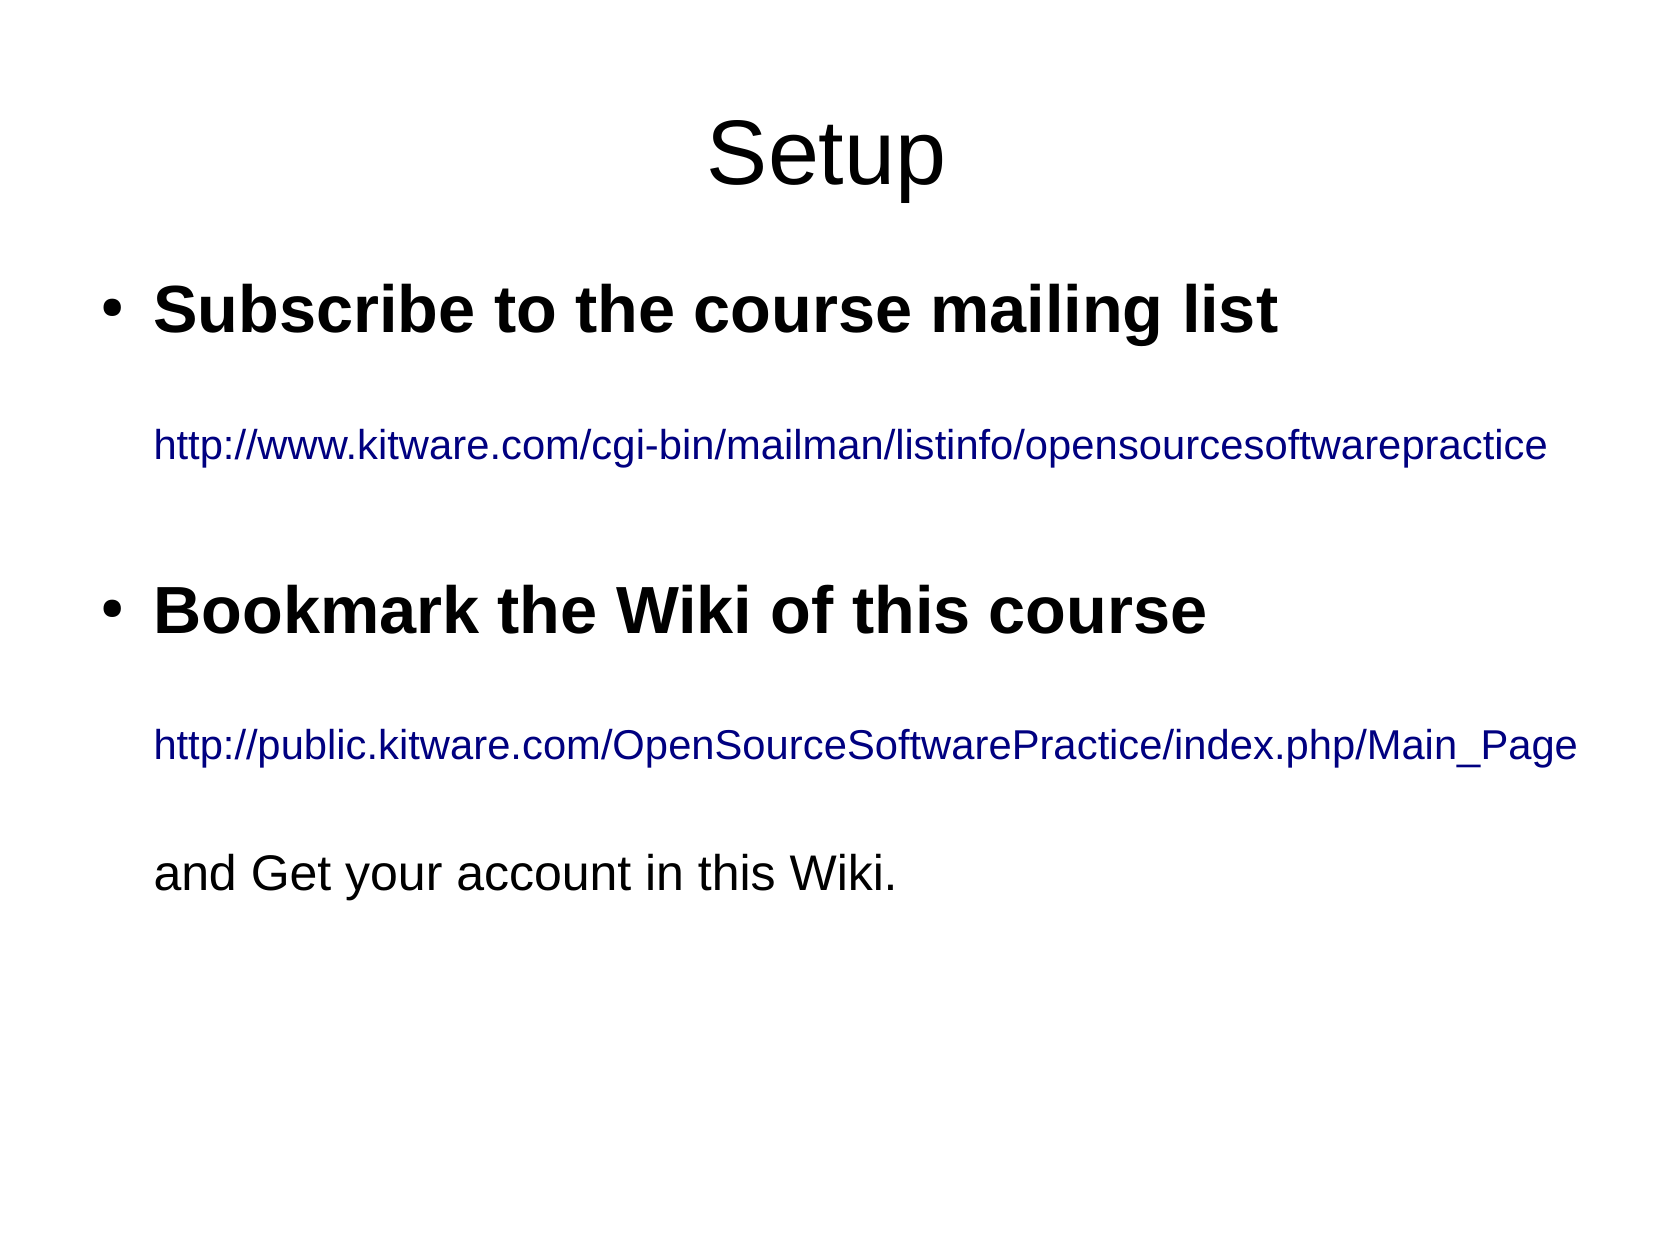

# Setup
Subscribe to the course mailing list
http://www.kitware.com/cgi-bin/mailman/listinfo/opensourcesoftwarepractice
Bookmark the Wiki of this course
http://public.kitware.com/OpenSourceSoftwarePractice/index.php/Main_Page
and Get your account in this Wiki.